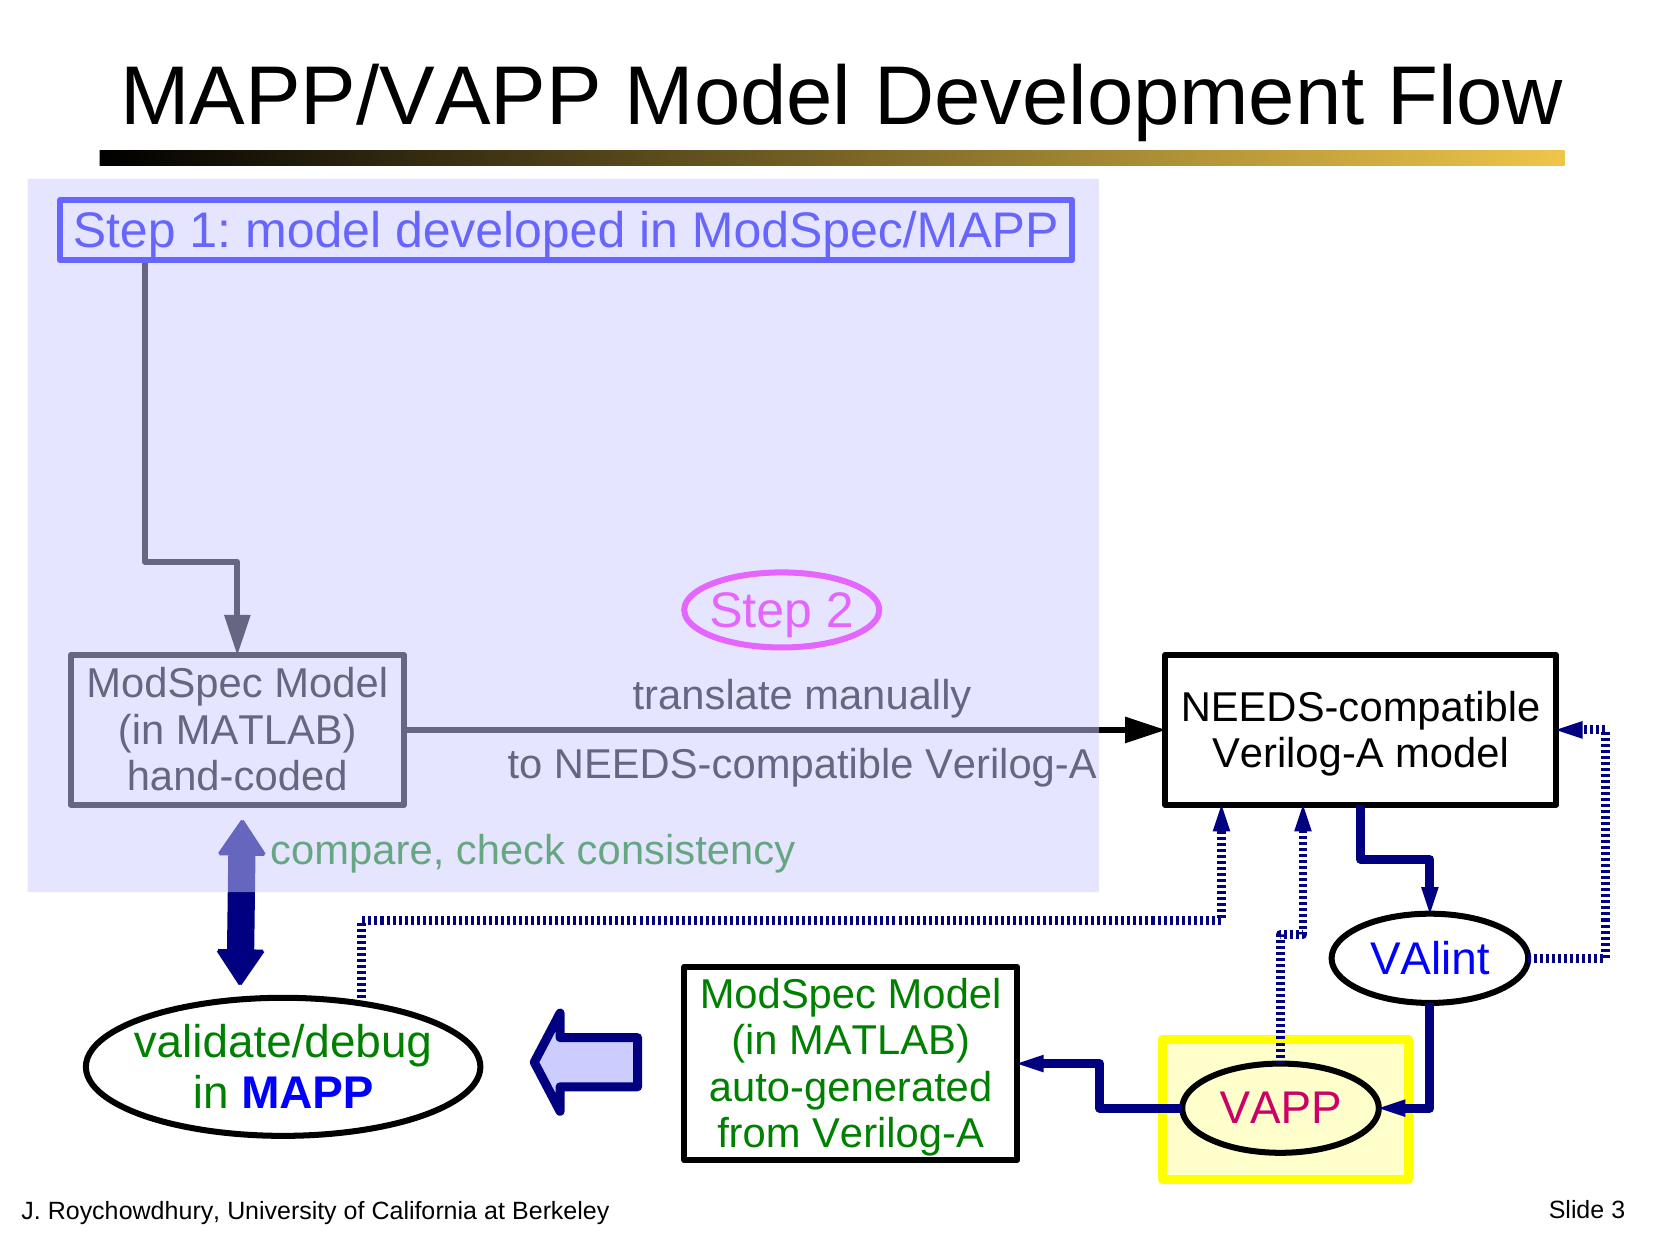

# MAPP/VAPP Model Development Flow
Step 1: model developed in ModSpec/MAPP
ModSpec Model
(in MATLAB)
hand-coded
Step 2
NEEDS-compatible
Verilog-A model
translate manually
to NEEDS-compatible Verilog-A
compare, check consistency
VAlint
ModSpec Model
(in MATLAB)
auto-generated
from Verilog-A
validate/debug
in MAPP
VAPP